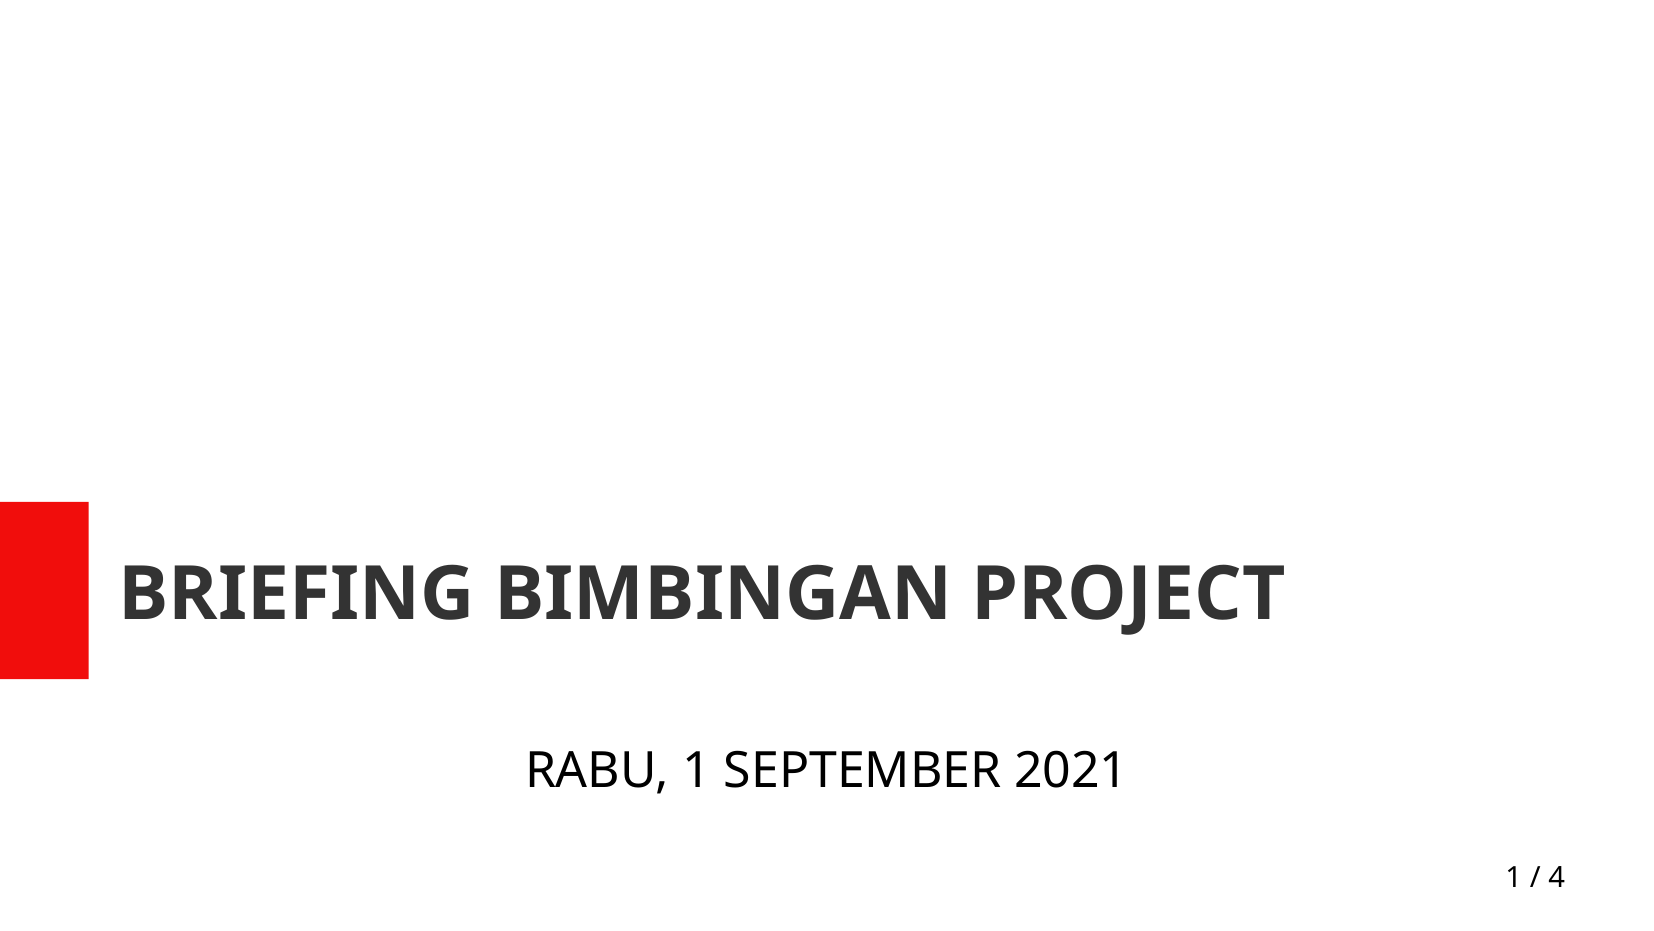

# BRIEFING BIMBINGAN PROJECT
RABU, 1 SEPTEMBER 2021
1